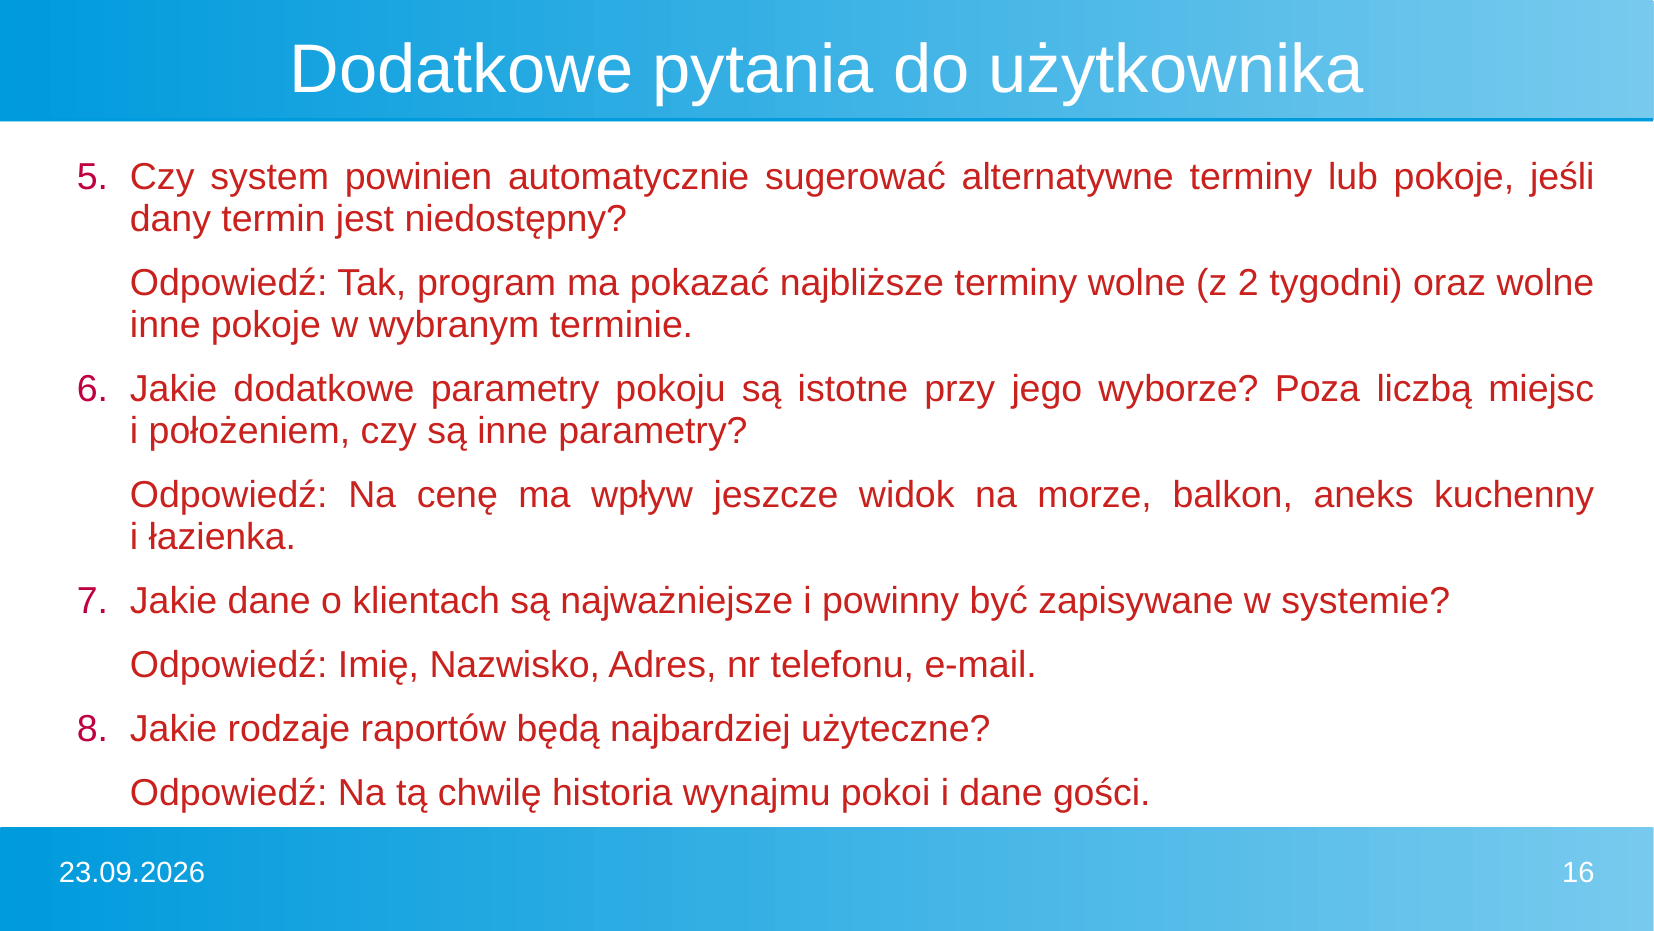

# Dodatkowe pytania do użytkownika
Czy system powinien automatycznie sugerować alternatywne terminy lub pokoje, jeśli dany termin jest niedostępny?
Odpowiedź: Tak, program ma pokazać najbliższe terminy wolne (z 2 tygodni) oraz wolne inne pokoje w wybranym terminie.
Jakie dodatkowe parametry pokoju są istotne przy jego wyborze? Poza liczbą miejsc i położeniem, czy są inne parametry?
Odpowiedź: Na cenę ma wpływ jeszcze widok na morze, balkon, aneks kuchenny i łazienka.
Jakie dane o klientach są najważniejsze i powinny być zapisywane w systemie?
Odpowiedź: Imię, Nazwisko, Adres, nr telefonu, e-mail.
Jakie rodzaje raportów będą najbardziej użyteczne?
Odpowiedź: Na tą chwilę historia wynajmu pokoi i dane gości.
16